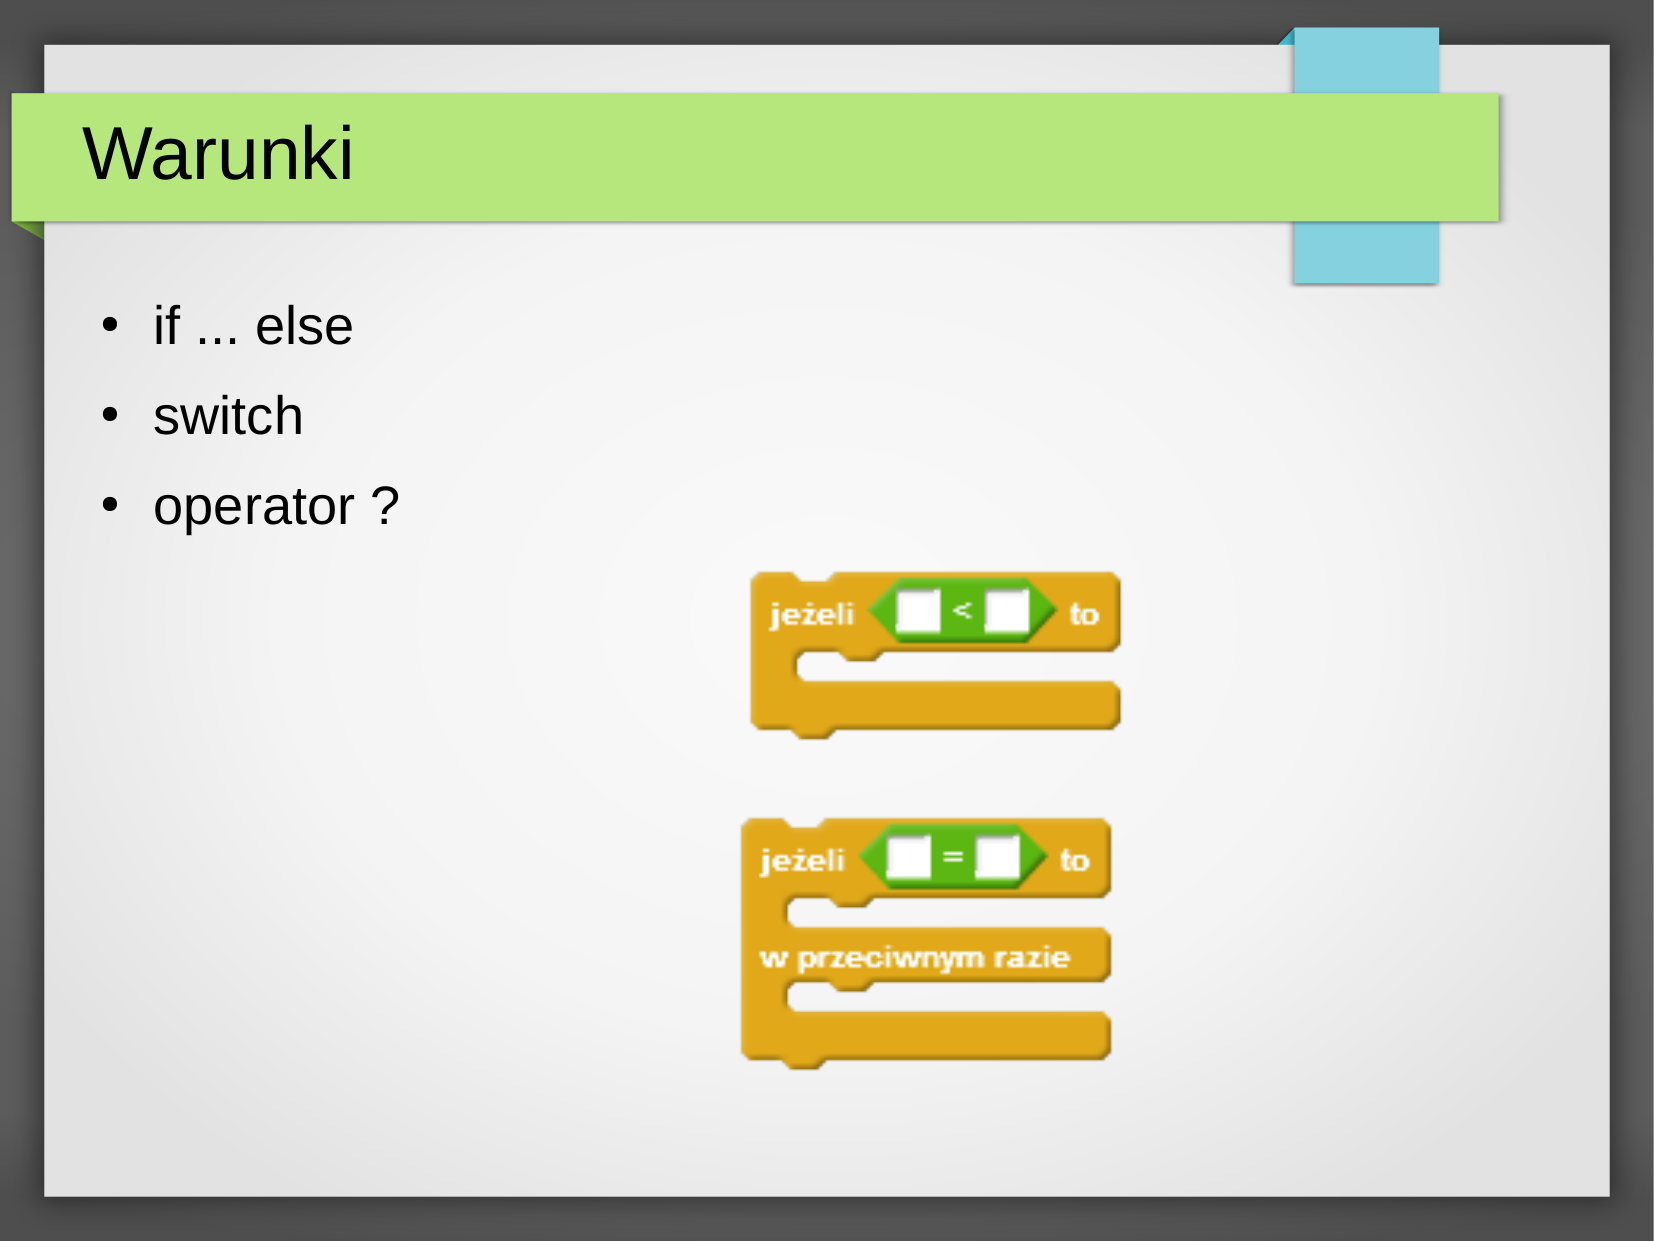

# Warunki
if ... else
switch
operator ?